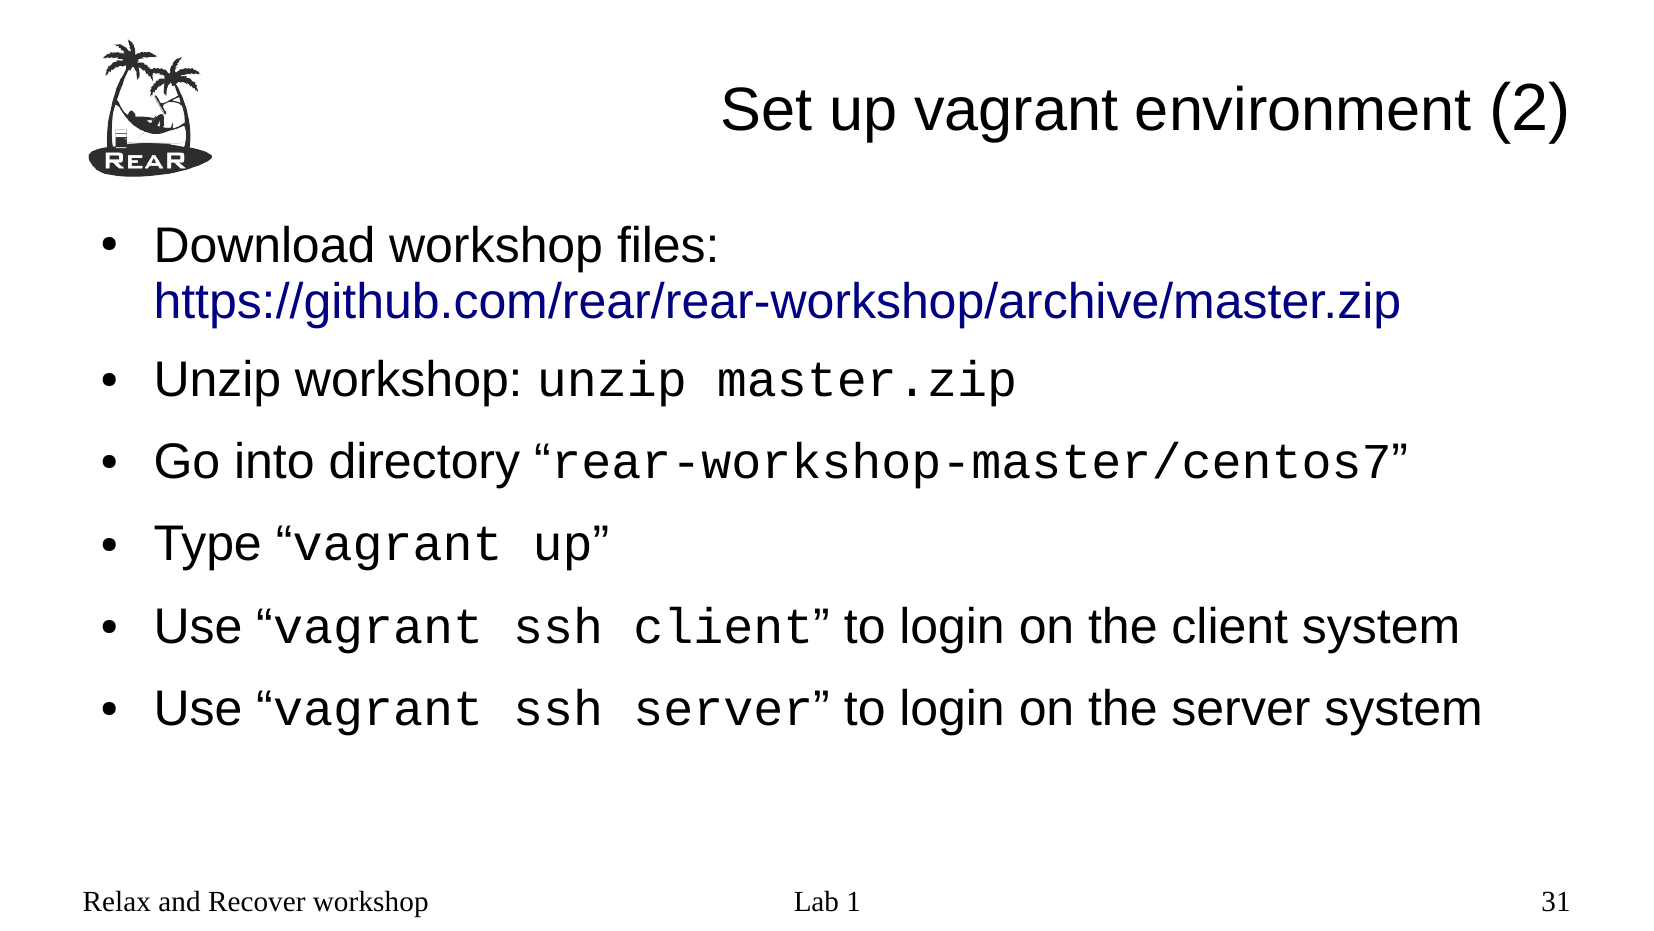

# Set up vagrant environment (2)
Download workshop files:
https://github.com/rear/rear-workshop/archive/master.zip
Unzip workshop: unzip master.zip
Go into directory “rear-workshop-master/centos7”
Type “vagrant up”
Use “vagrant ssh client” to login on the client system
Use “vagrant ssh server” to login on the server system
Relax and Recover workshop
Lab 1
31